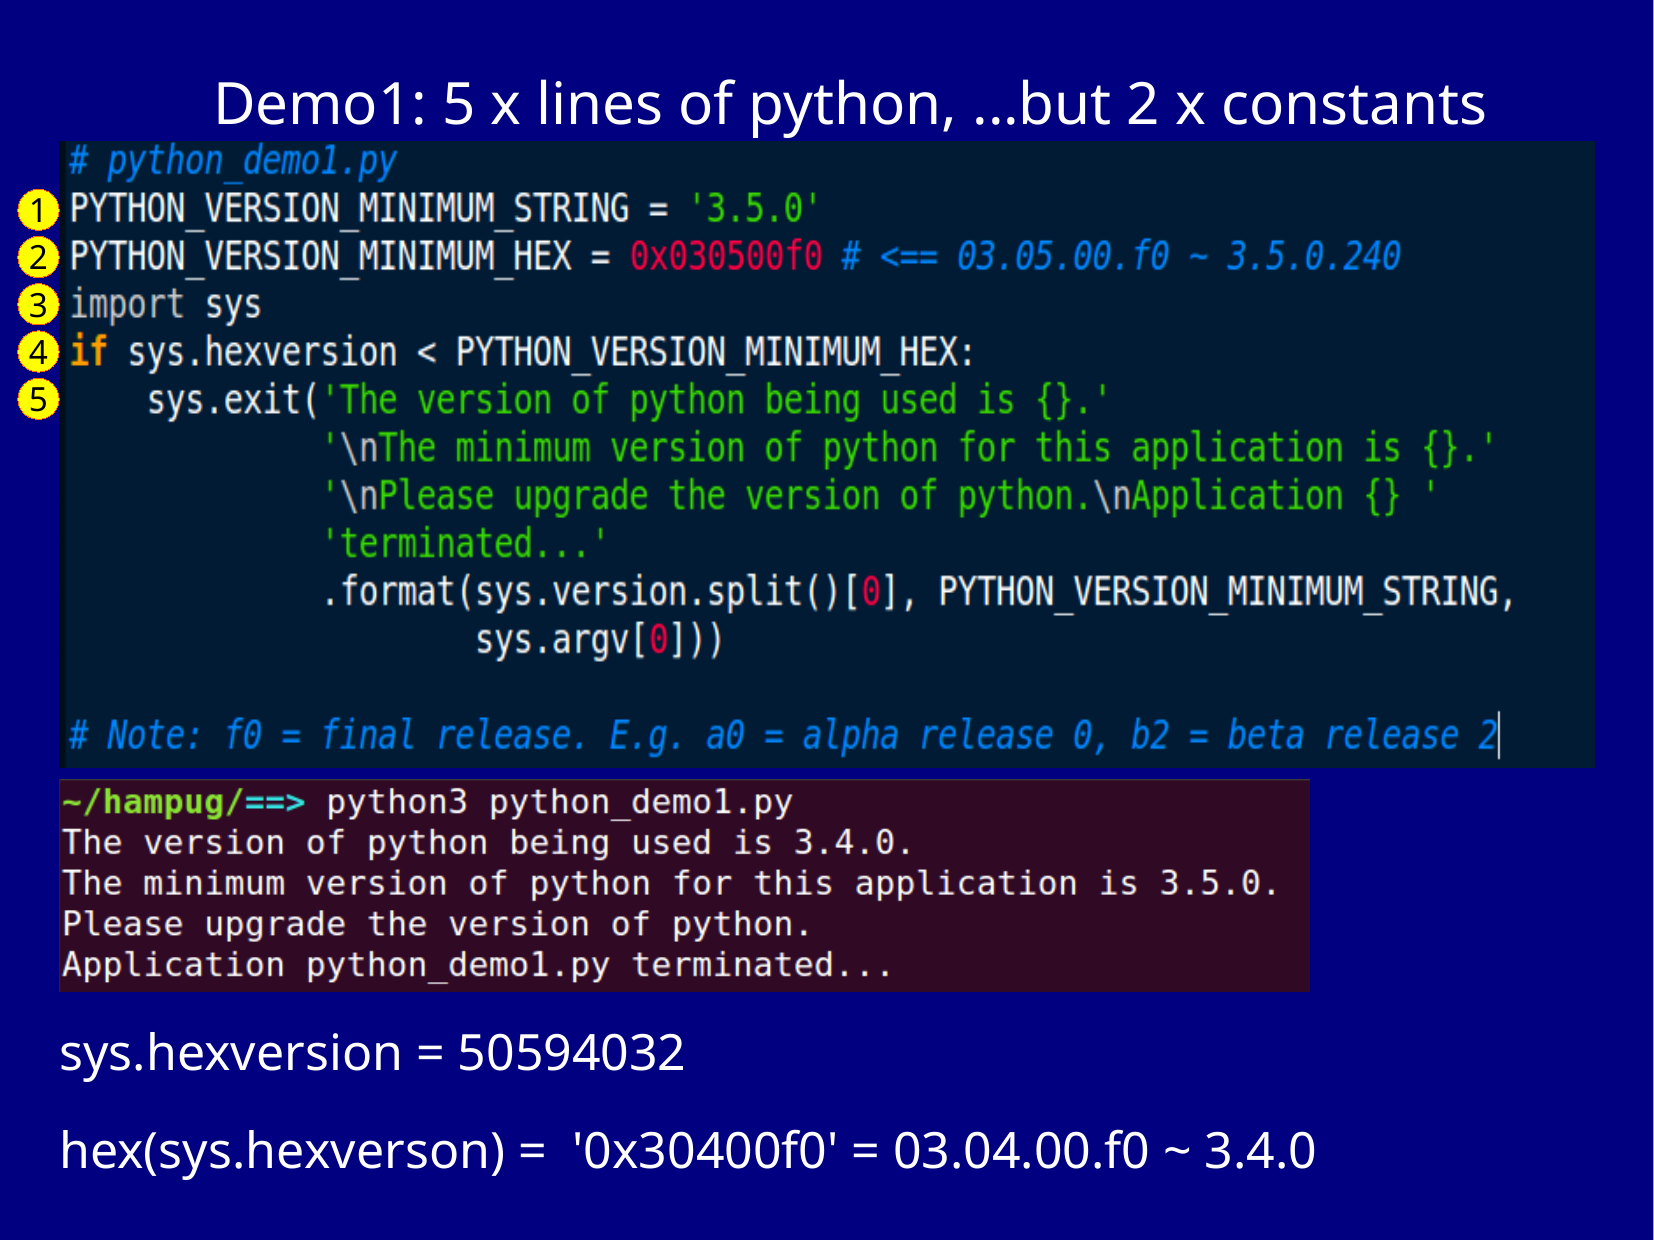

# Demo1: 5 x lines of python, ...but 2 x constants
1
2
3
4
5
sys.hexversion = 50594032
hex(sys.hexverson) = '0x30400f0' = 03.04.00.f0 ~ 3.4.0